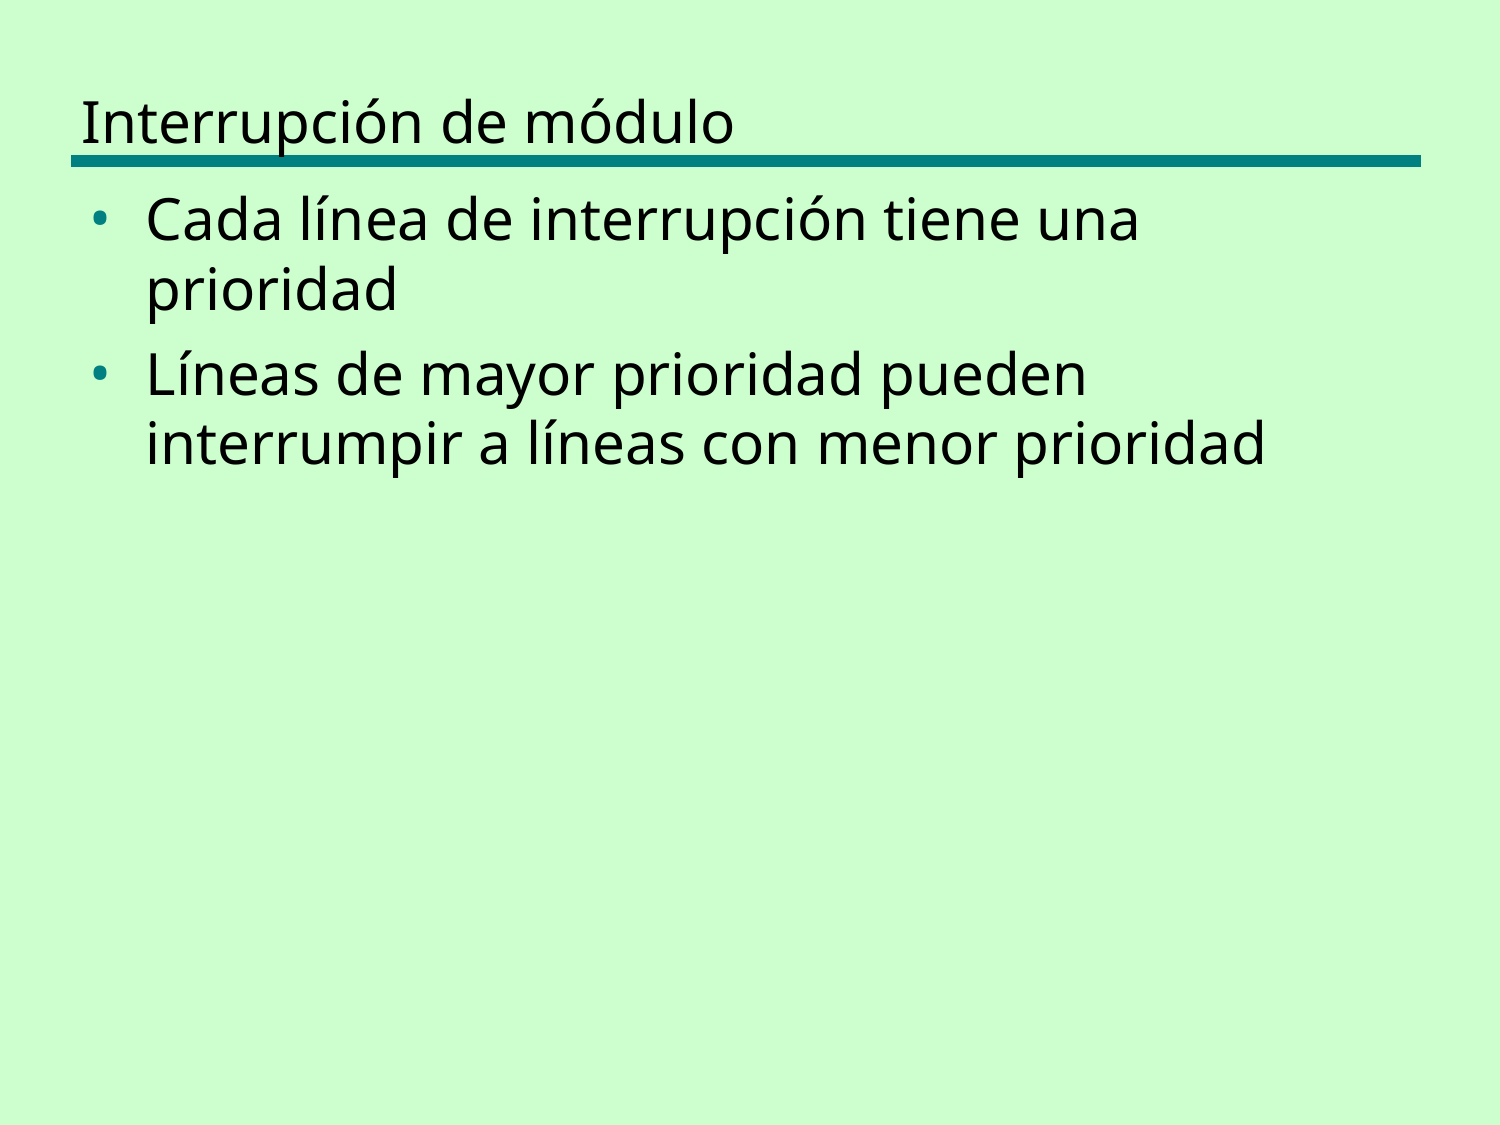

# Interrupción de módulo
Cada línea de interrupción tiene una prioridad
Líneas de mayor prioridad pueden interrumpir a líneas con menor prioridad